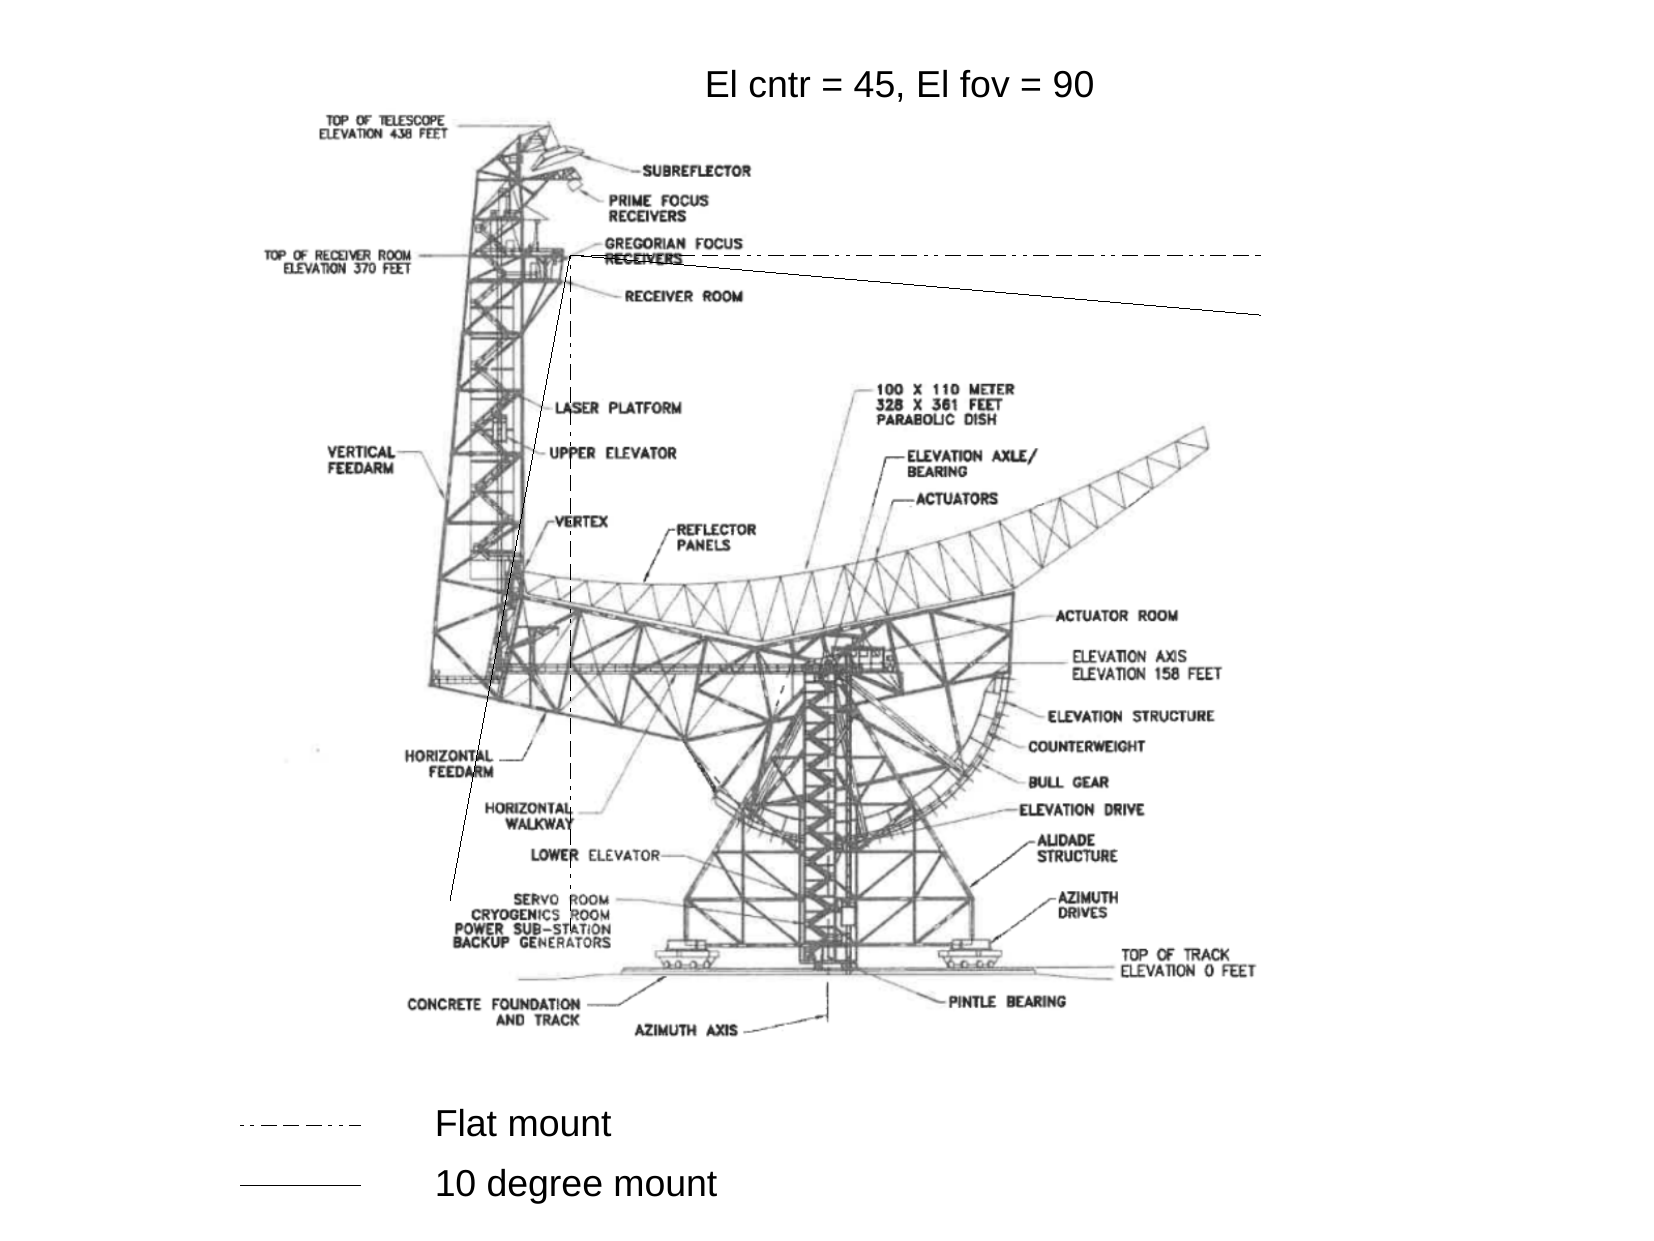

El cntr = 45, El fov = 90
Flat mount
10 degree mount